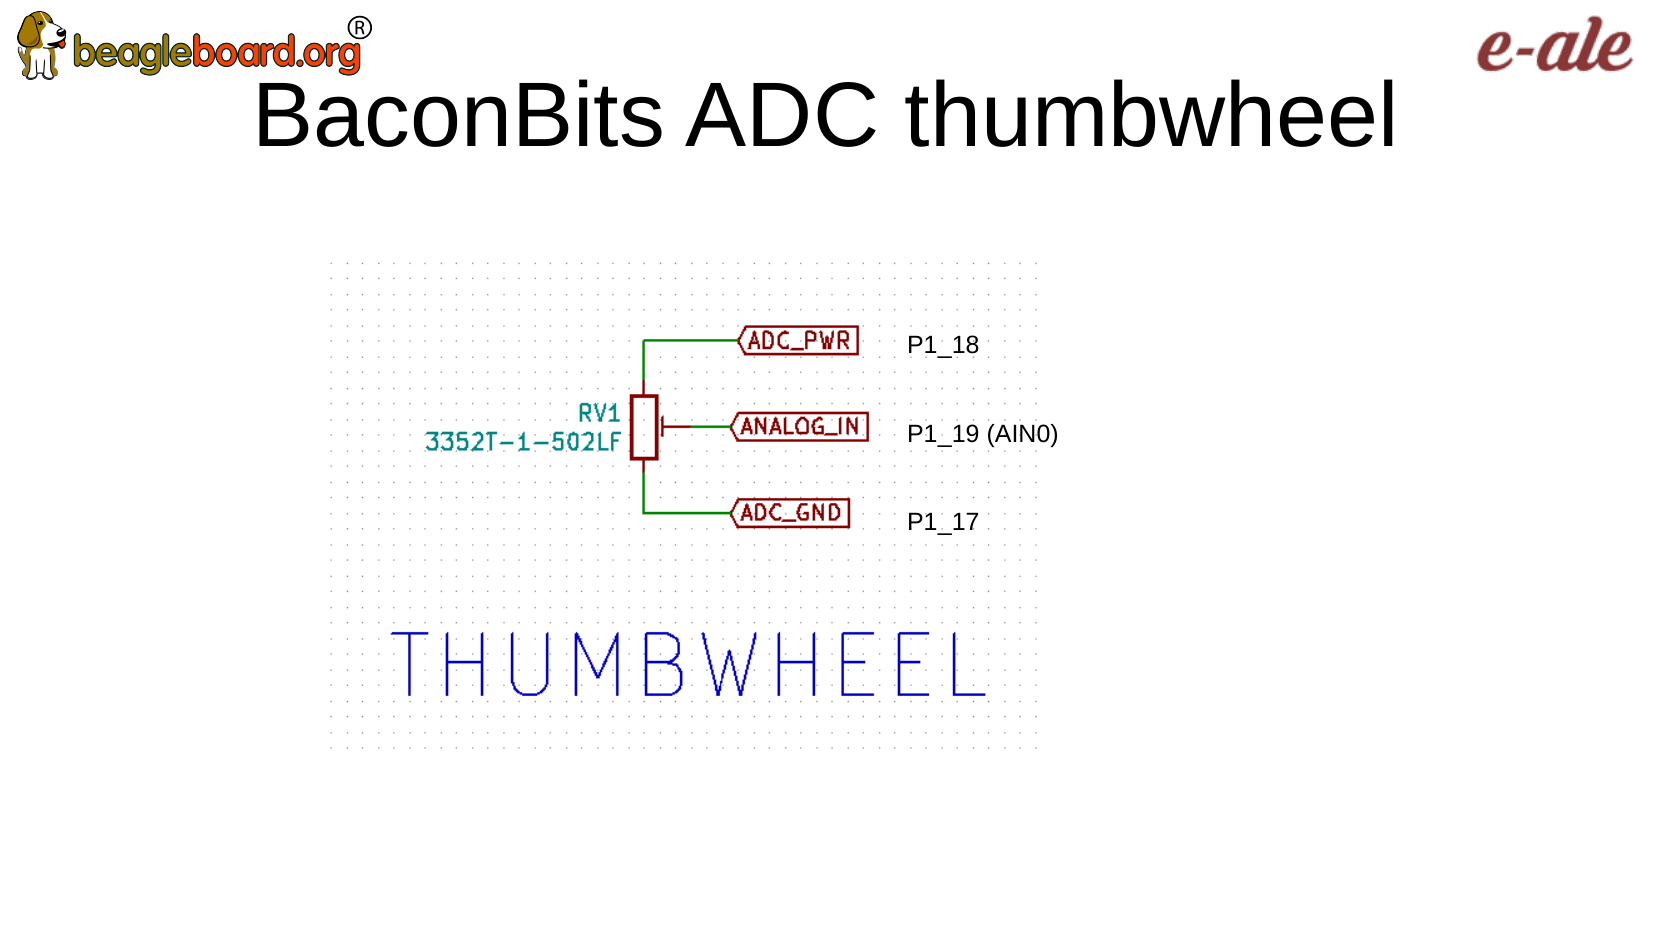

# BaconBits ADC thumbwheel
P1_18
P1_19 (AIN0)
P1_17